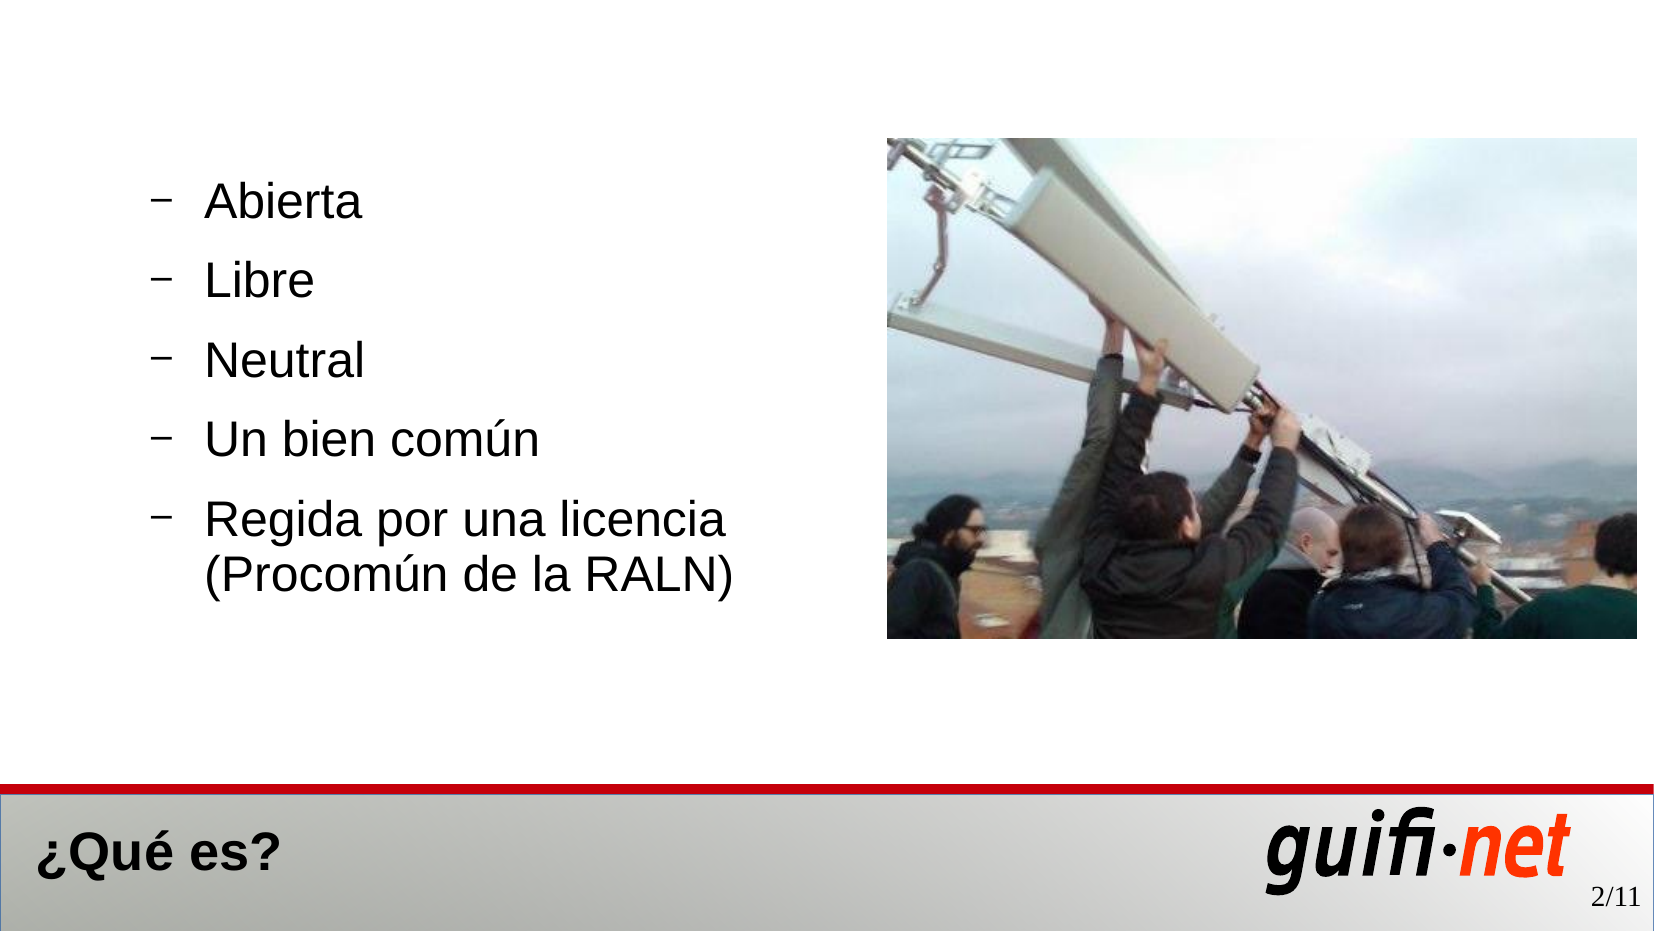

# Abierta
Libre
Neutral
Un bien común
Regida por una licencia
(Procomún de la RALN)
¿Qué es?